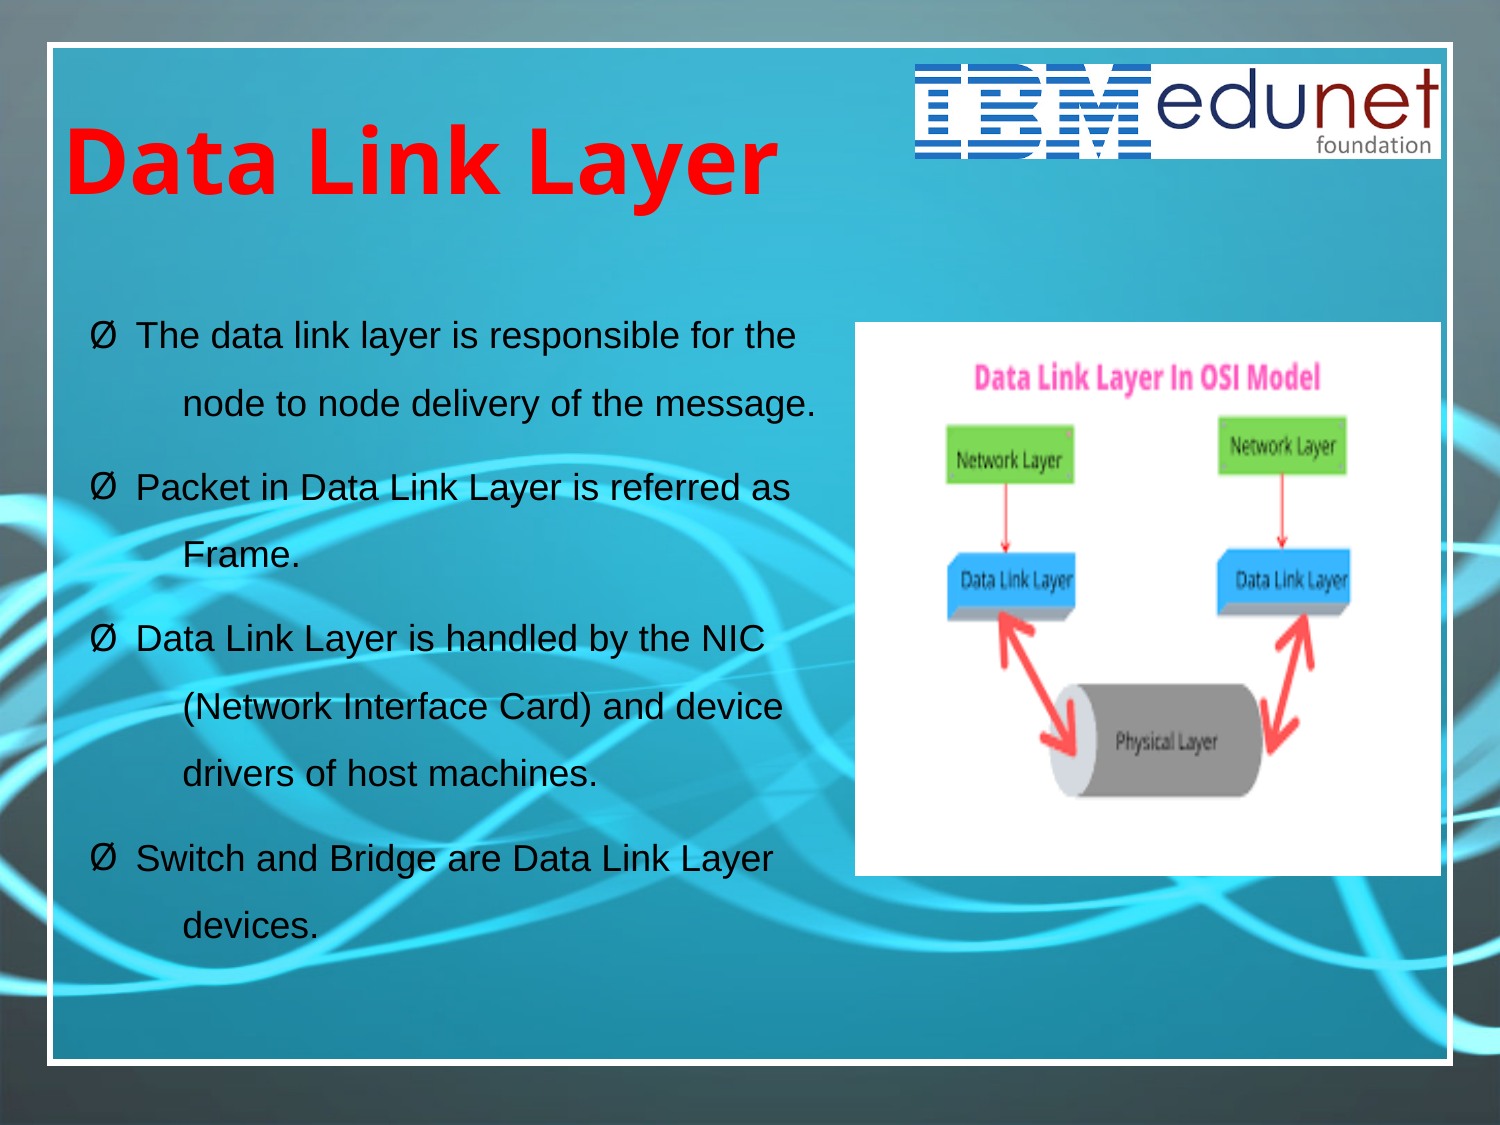

# Data Link Layer
The data link layer is responsible for the node to node delivery of the message.
Packet in Data Link Layer is referred as Frame.
Data Link Layer is handled by the NIC (Network Interface Card) and device drivers of host machines.
Switch and Bridge are Data Link Layer devices.